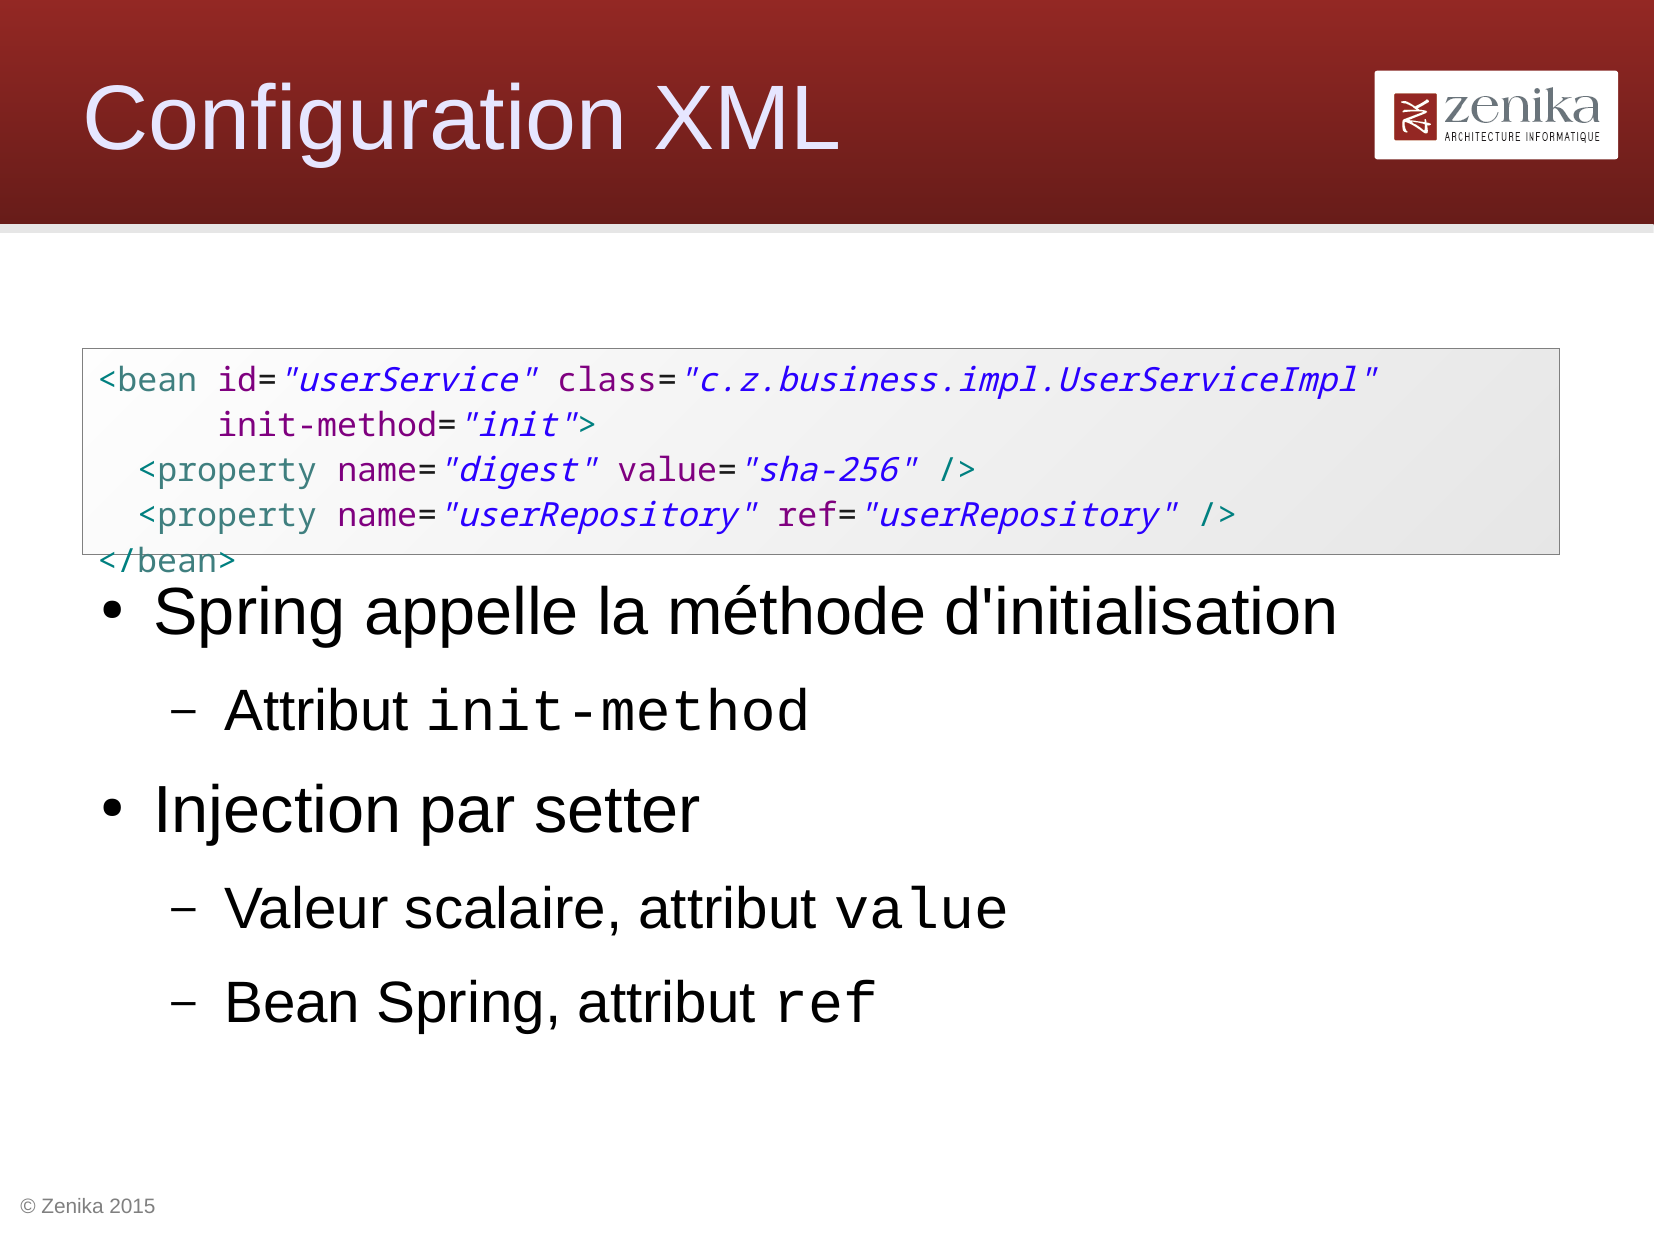

# Configuration XML
<bean id="userService" class="c.z.business.impl.UserServiceImpl"
 init-method="init">
 <property name="digest" value="sha-256" />
 <property name="userRepository" ref="userRepository" />
</bean>
Spring appelle la méthode d'initialisation
Attribut init-method
Injection par setter
Valeur scalaire, attribut value
Bean Spring, attribut ref